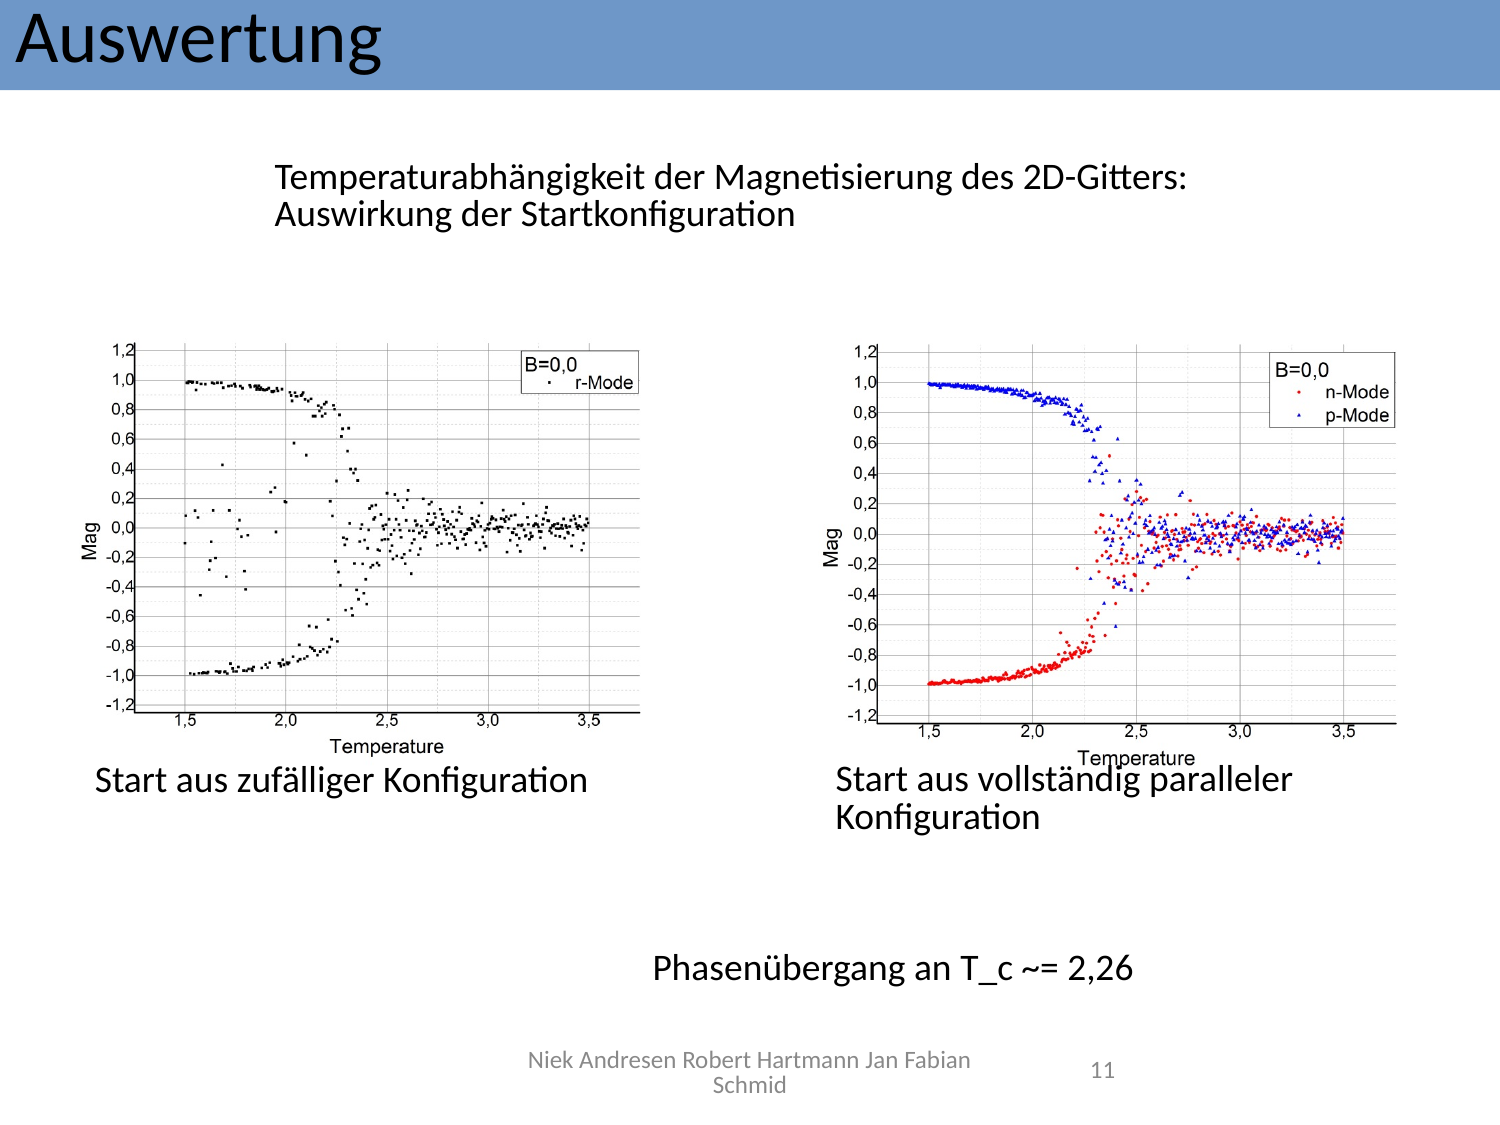

Auswertung
Temperaturabhängigkeit der Magnetisierung des 2D-Gitters:
Auswirkung der Startkonfiguration
Start aus vollständig paralleler Konfiguration
Start aus zufälliger Konfiguration
Phasenübergang an T_c ~= 2,26
Niek Andresen Robert Hartmann Jan Fabian Schmid